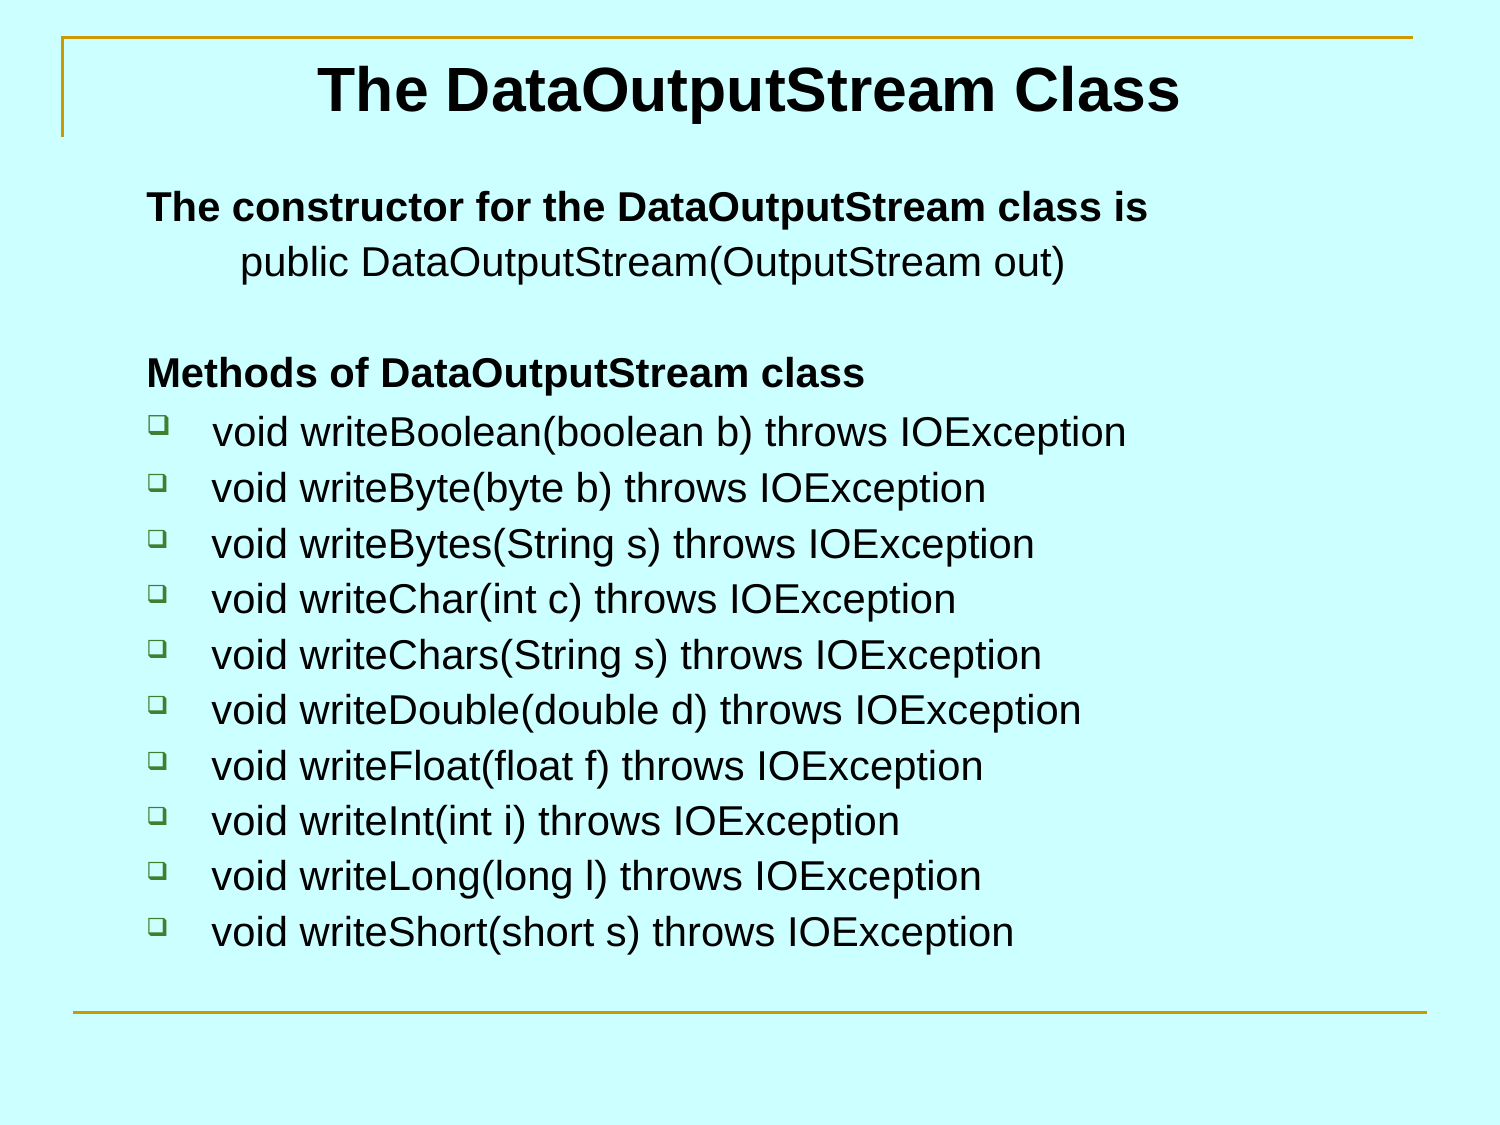

# The DataOutputStream Class
	The constructor for the DataOutputStream class is
		public DataOutputStream(OutputStream out)
	Methods of DataOutputStream class
 void writeBoolean(boolean b) throws IOException
 void writeByte(byte b) throws IOException
 void writeBytes(String s) throws IOException
 void writeChar(int c) throws IOException
 void writeChars(String s) throws IOException
 void writeDouble(double d) throws IOException
 void writeFloat(float f) throws IOException
 void writeInt(int i) throws IOException
 void writeLong(long l) throws IOException
 void writeShort(short s) throws IOException